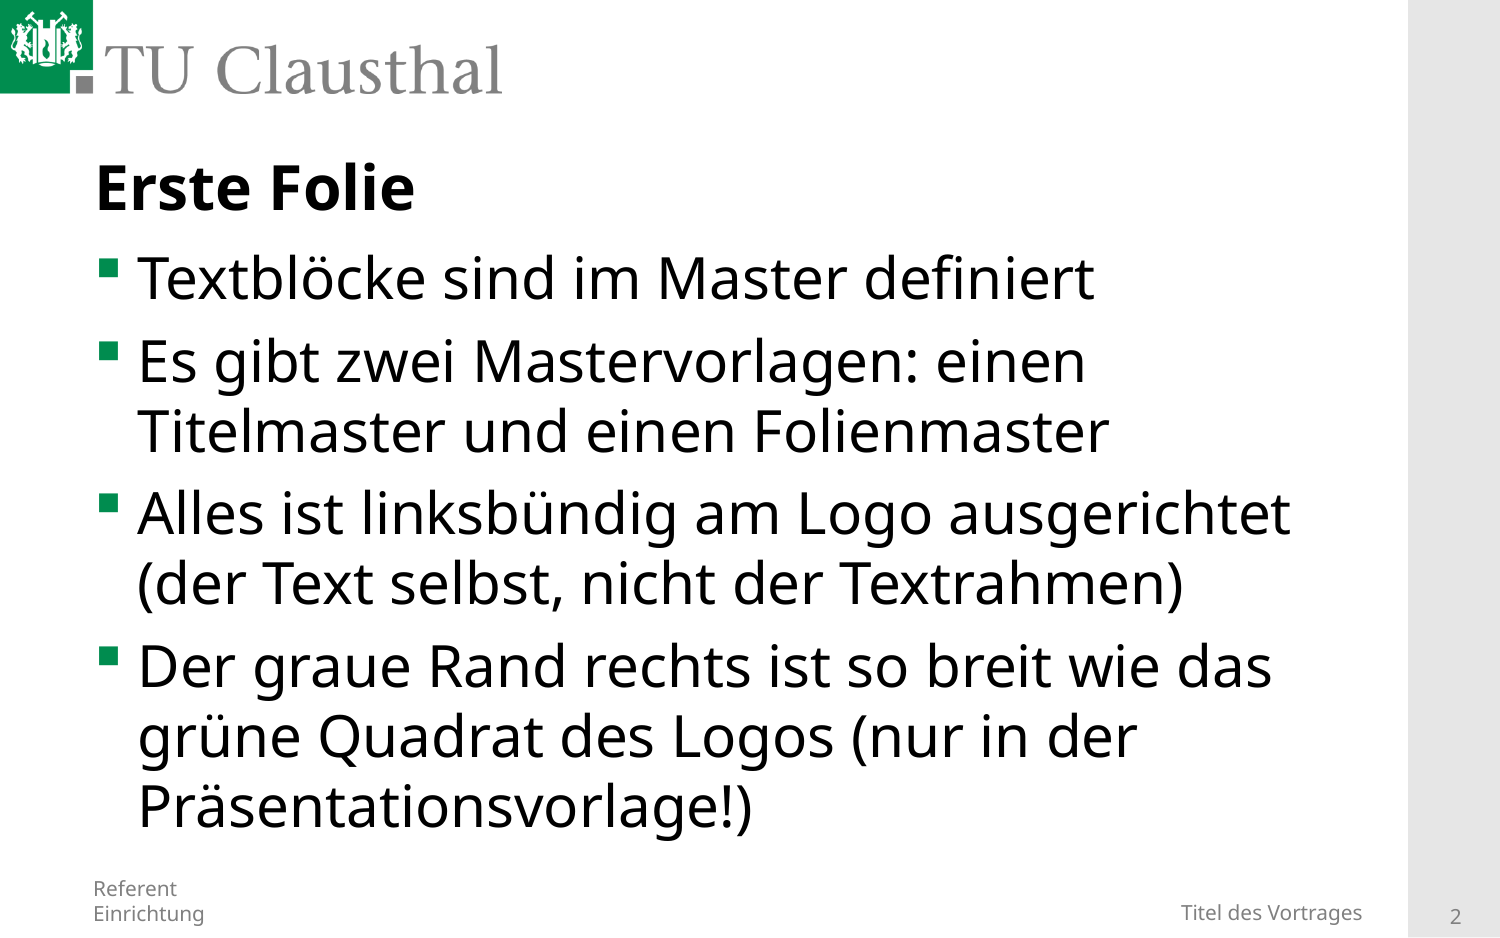

# Erste Folie
Textblöcke sind im Master definiert
Es gibt zwei Mastervorlagen: einen Titelmaster und einen Folienmaster
Alles ist linksbündig am Logo ausgerichtet (der Text selbst, nicht der Textrahmen)
Der graue Rand rechts ist so breit wie das grüne Quadrat des Logos (nur in der Präsentationsvorlage!)